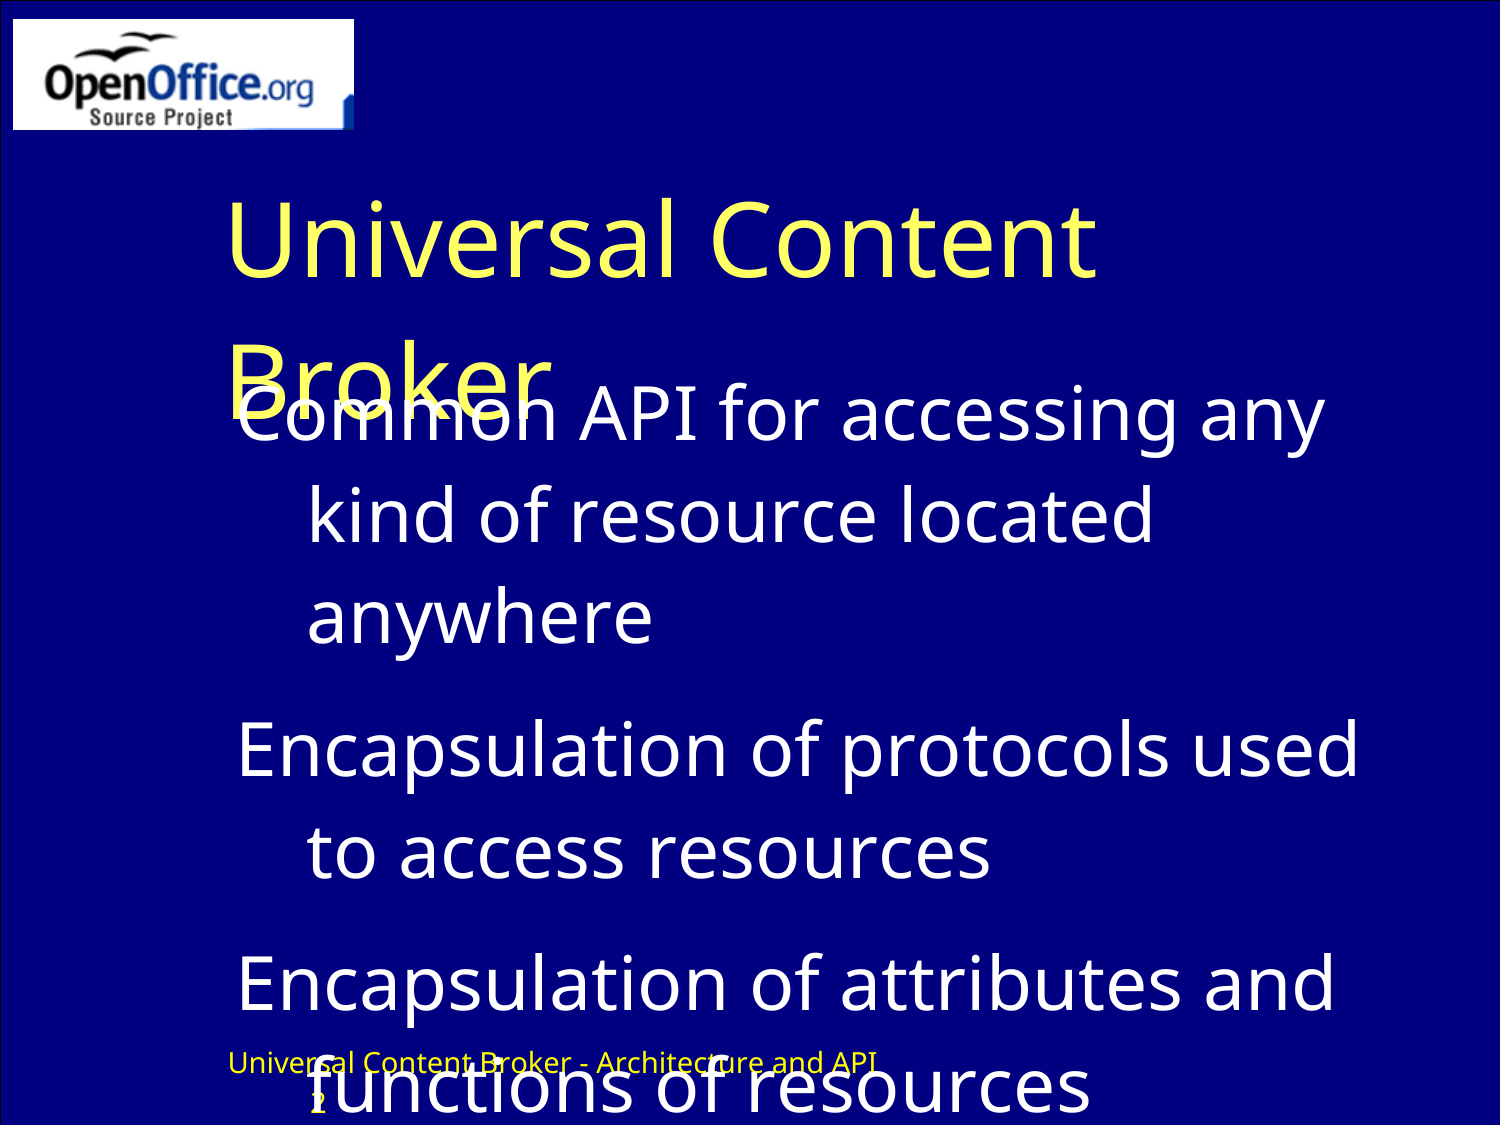

# Universal Content Broker
Common API for accessing any kind of resource located anywhere
Encapsulation of protocols used to access resources
Encapsulation of attributes and functions of resources